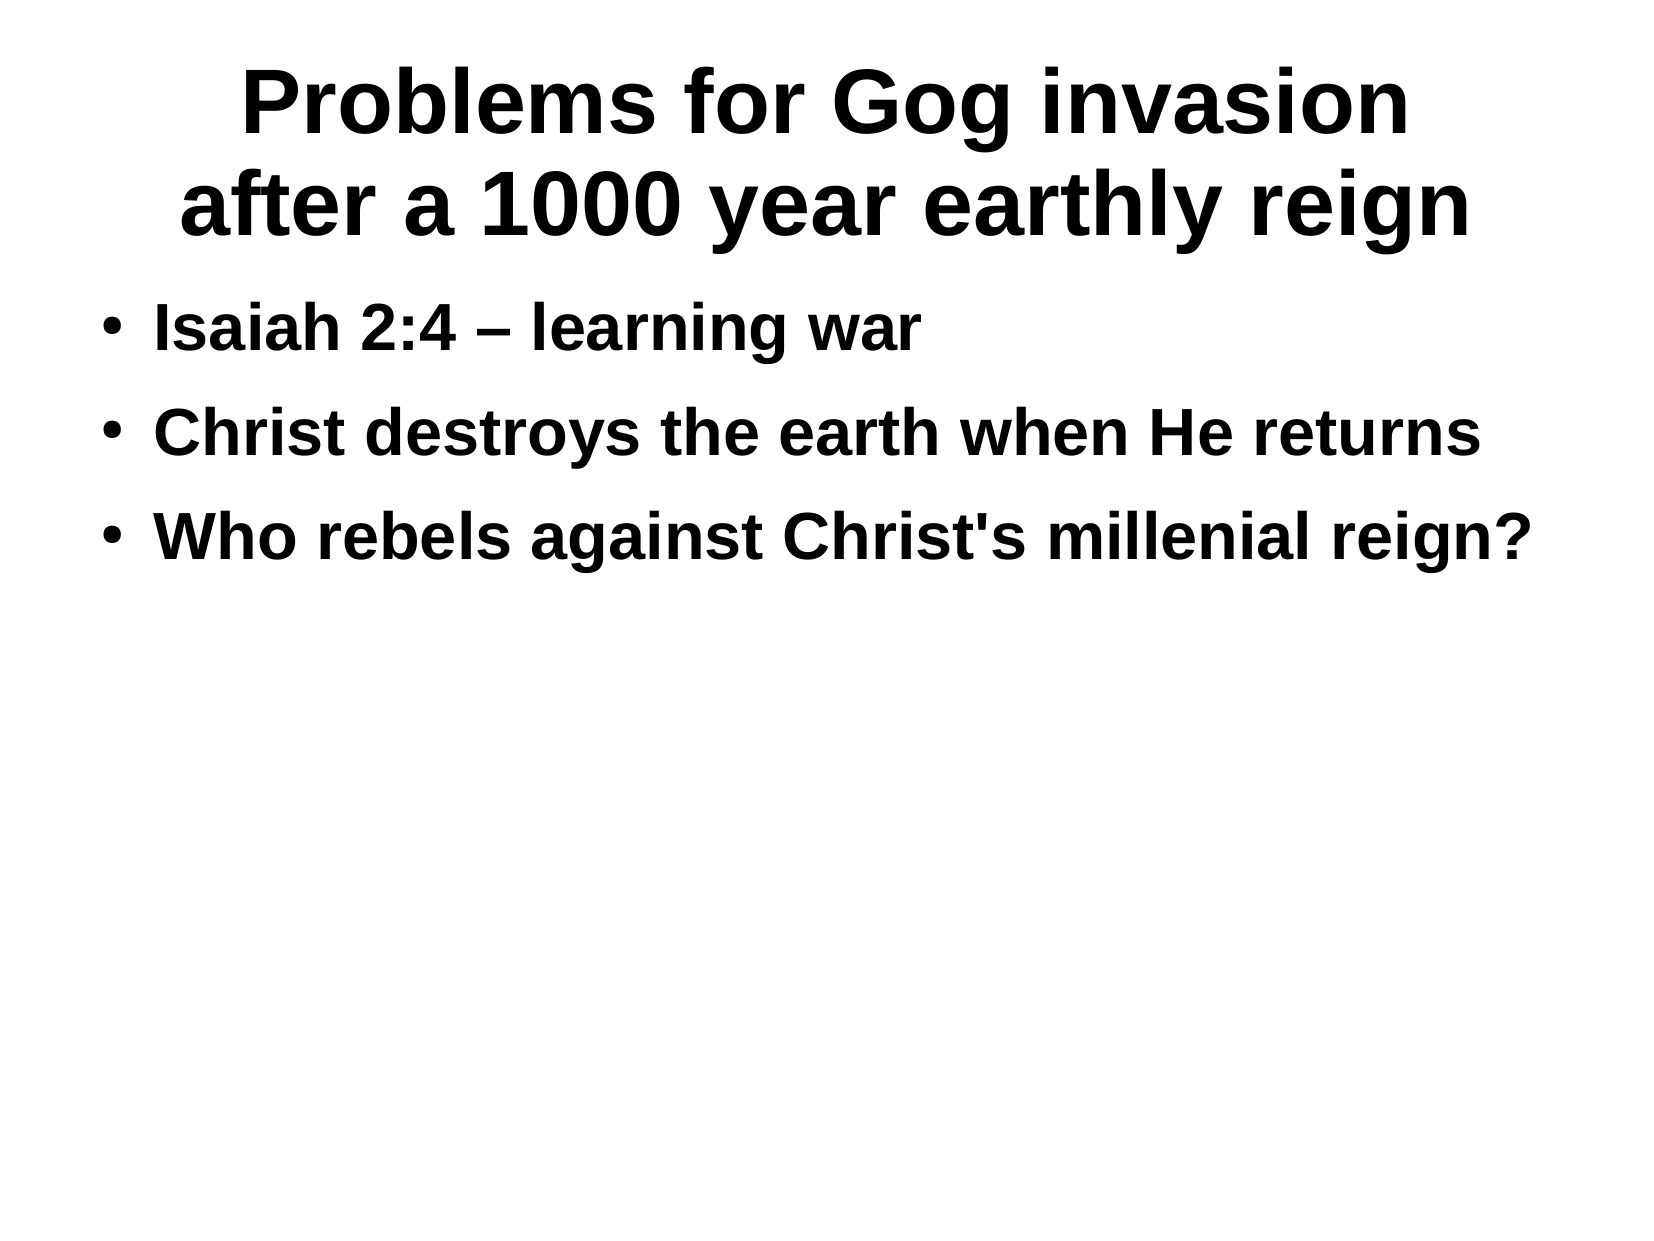

# Problems for Gog invasion after a 1000 year earthly reign
Isaiah 2:4 – learning war
Christ destroys the earth when He returns
Who rebels against Christ's millenial reign?